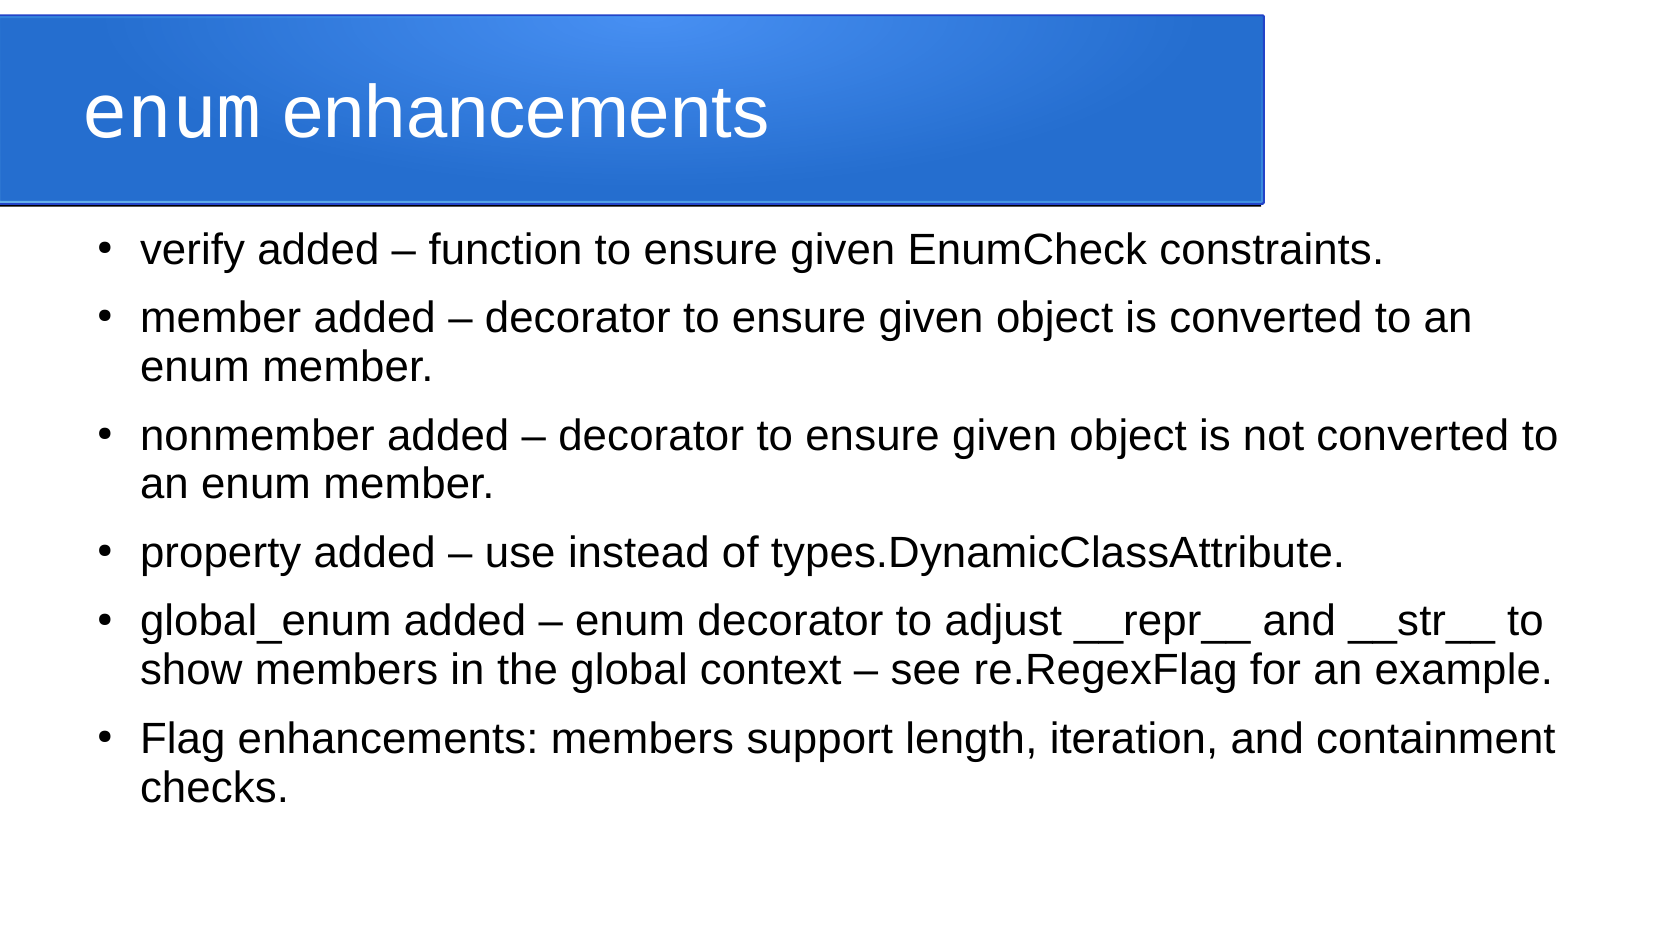

# enum enhancements
verify added – function to ensure given EnumCheck constraints.
member added – decorator to ensure given object is converted to an enum member.
nonmember added – decorator to ensure given object is not converted to an enum member.
property added – use instead of types.DynamicClassAttribute.
global_enum added – enum decorator to adjust __repr__ and __str__ to show members in the global context – see re.RegexFlag for an example.
Flag enhancements: members support length, iteration, and containment checks.